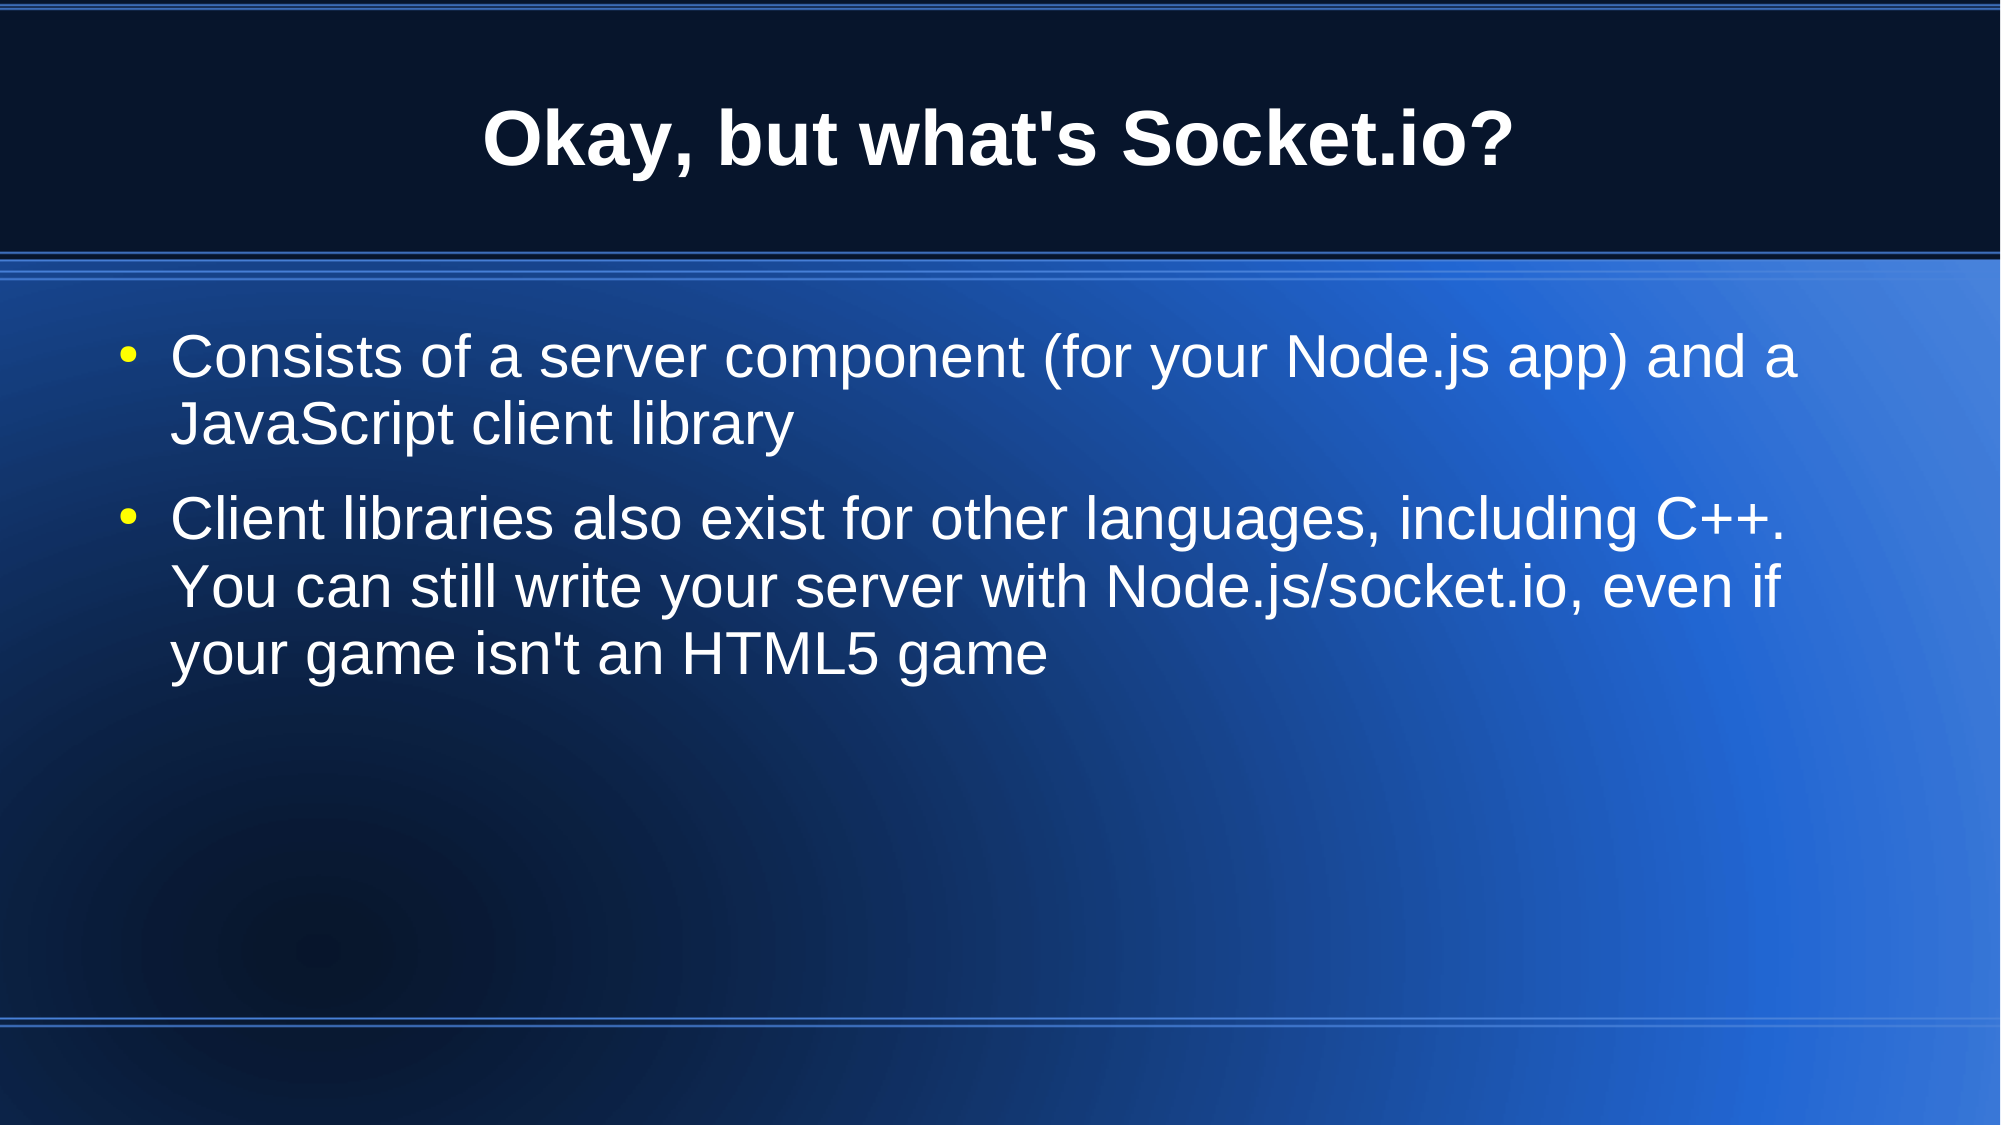

# Okay, but what's Socket.io?
Consists of a server component (for your Node.js app) and a JavaScript client library
Client libraries also exist for other languages, including C++. You can still write your server with Node.js/socket.io, even if your game isn't an HTML5 game